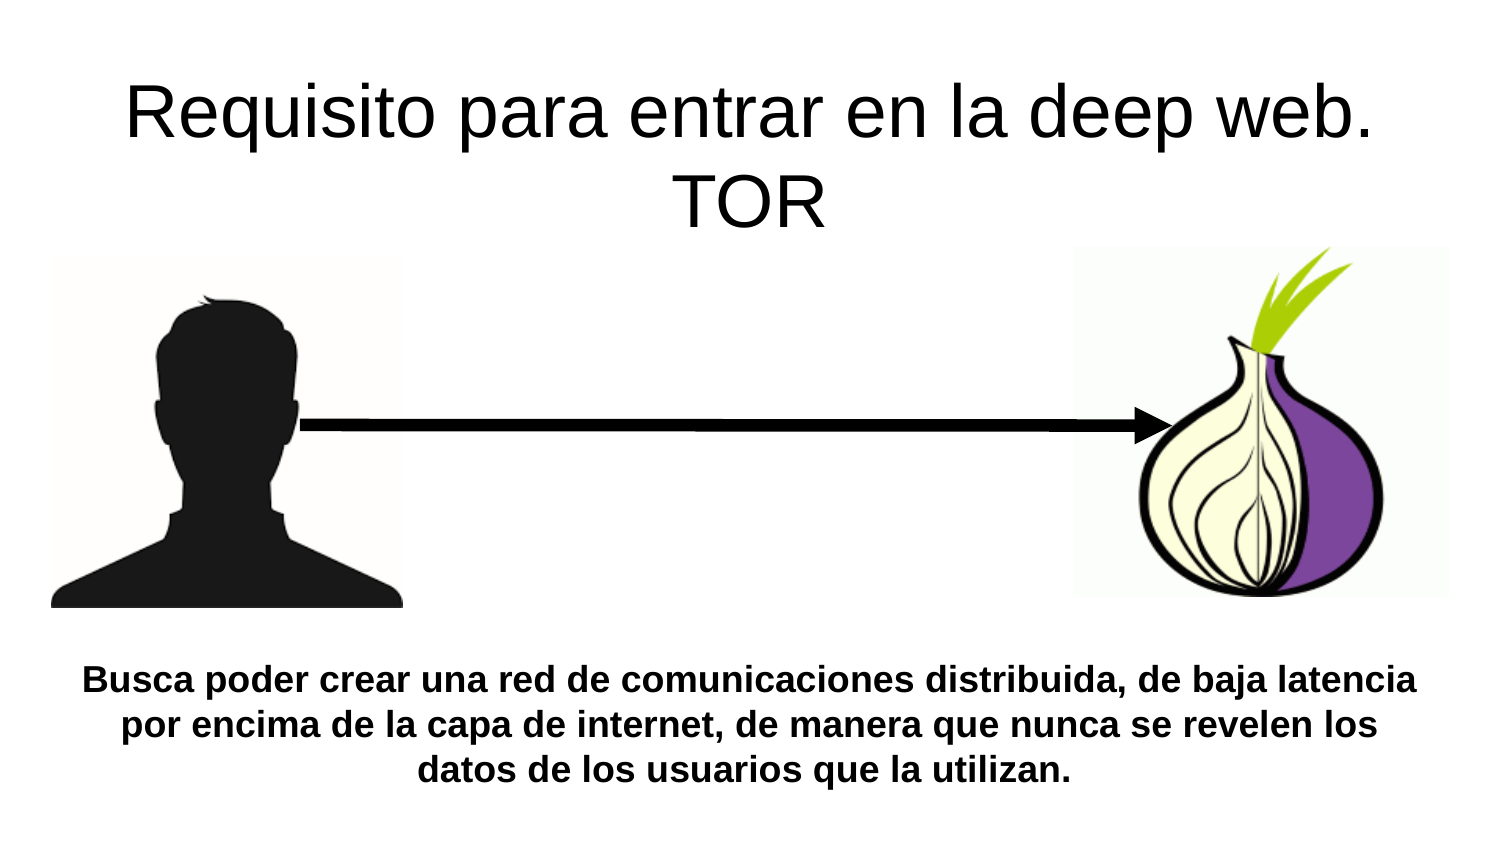

# Requisito para entrar en la deep web. TOR
Busca poder crear una red de comunicaciones distribuida, de baja latencia por encima de la capa de internet, de manera que nunca se revelen los datos de los usuarios que la utilizan.